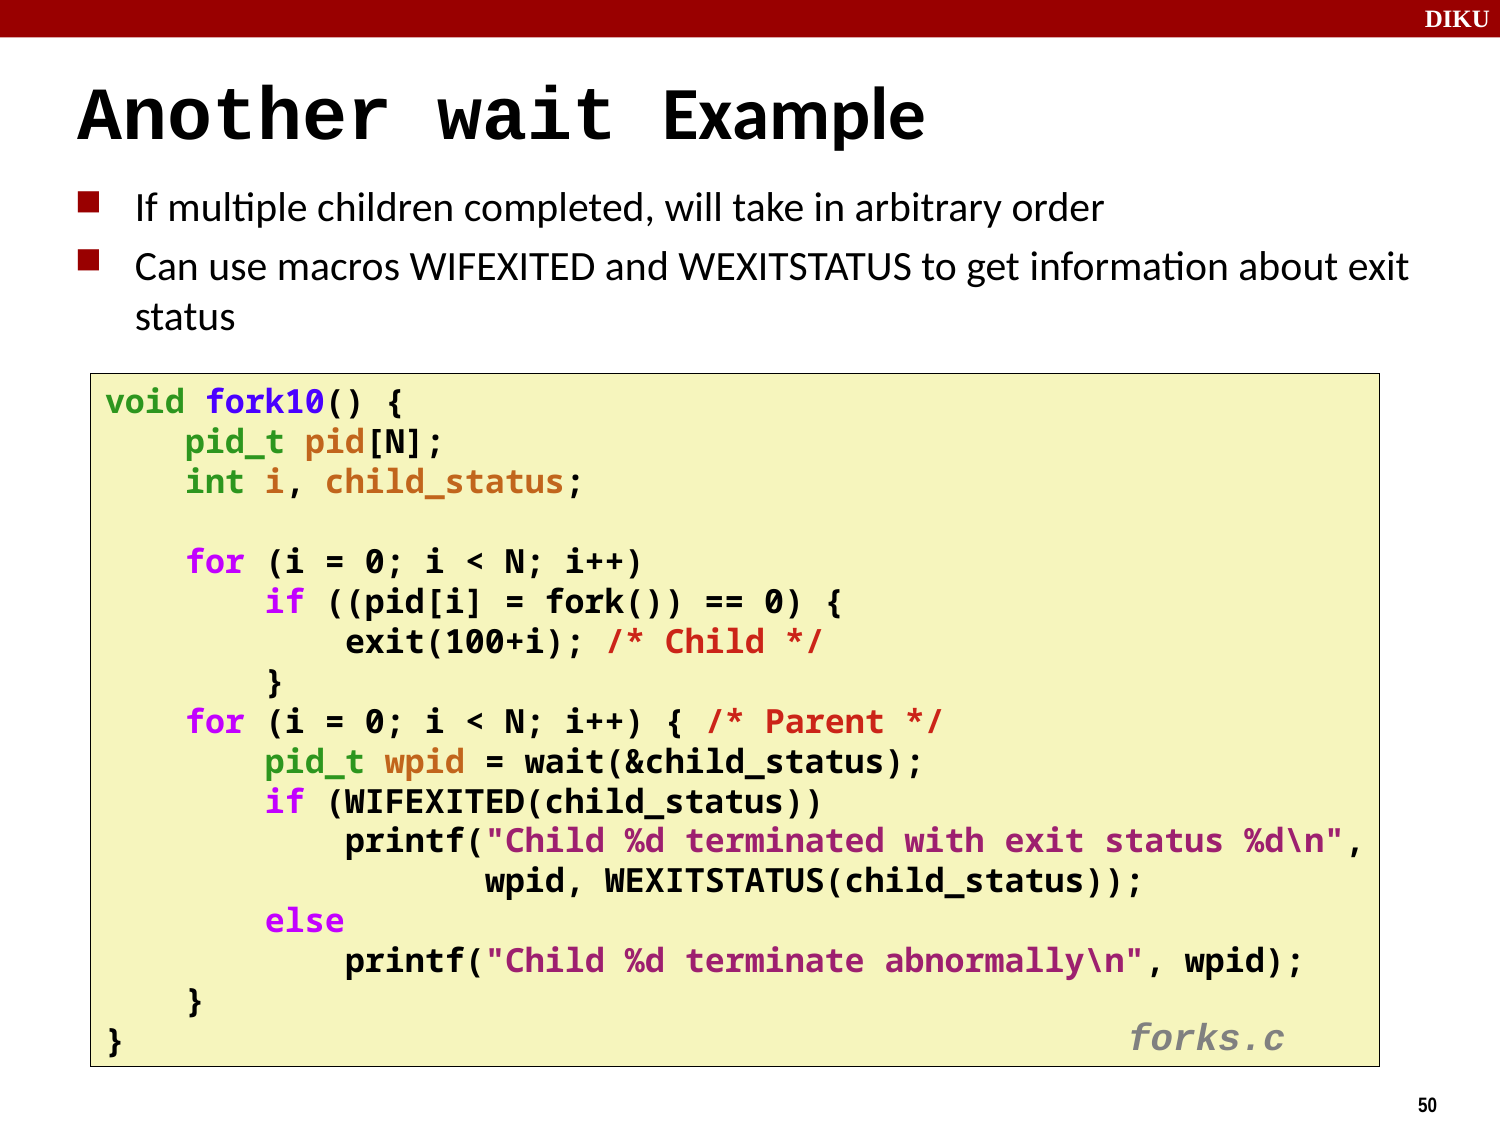

# Another wait Example
If multiple children completed, will take in arbitrary order
Can use macros WIFEXITED and WEXITSTATUS to get information about exit status
void fork10() {
 pid_t pid[N];
 int i, child_status;
 for (i = 0; i < N; i++)
 if ((pid[i] = fork()) == 0) {
 exit(100+i); /* Child */
 }
 for (i = 0; i < N; i++) { /* Parent */
 pid_t wpid = wait(&child_status);
 if (WIFEXITED(child_status))
 printf("Child %d terminated with exit status %d\n",
 wpid, WEXITSTATUS(child_status));
 else
 printf("Child %d terminate abnormally\n", wpid);
 }
}
forks.c